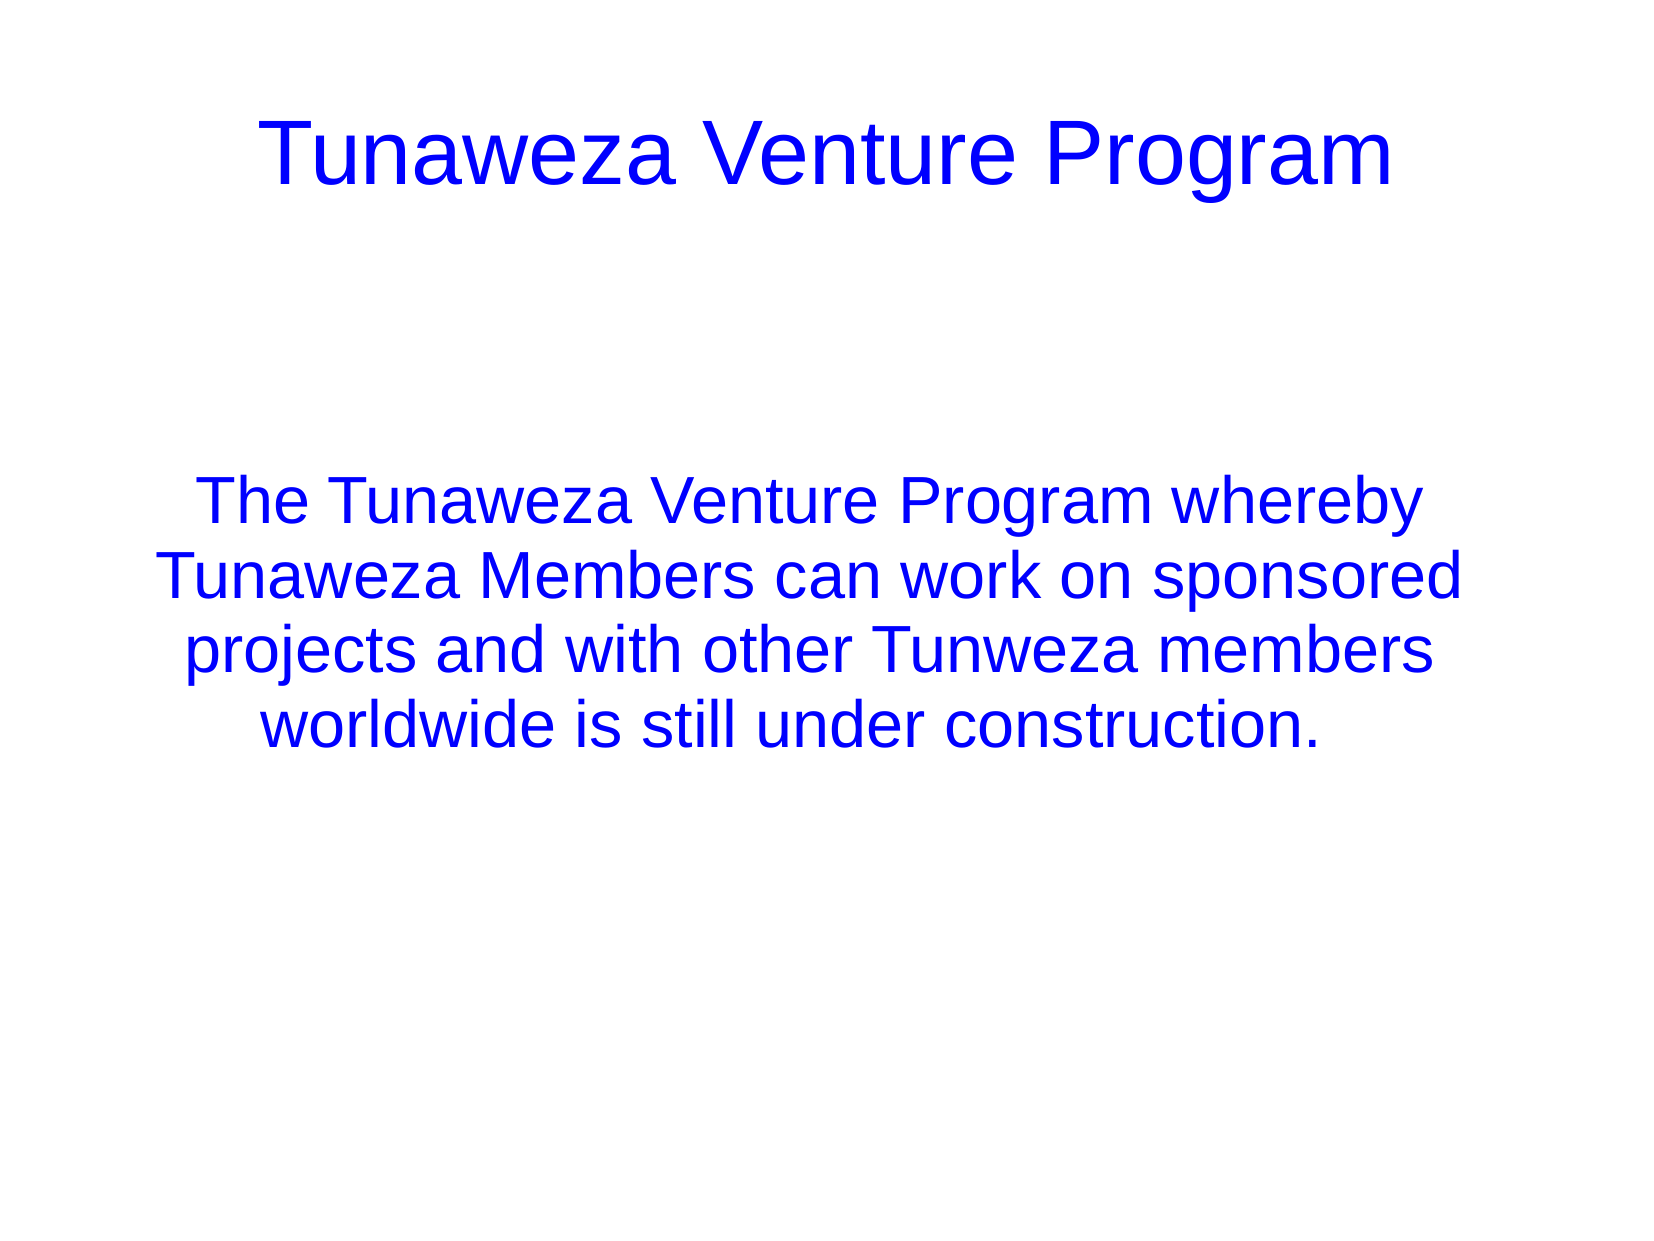

# Tunaweza Venture Program
The Tunaweza Venture Program whereby Tunaweza Members can work on sponsored projects and with other Tunweza members worldwide is still under construction.